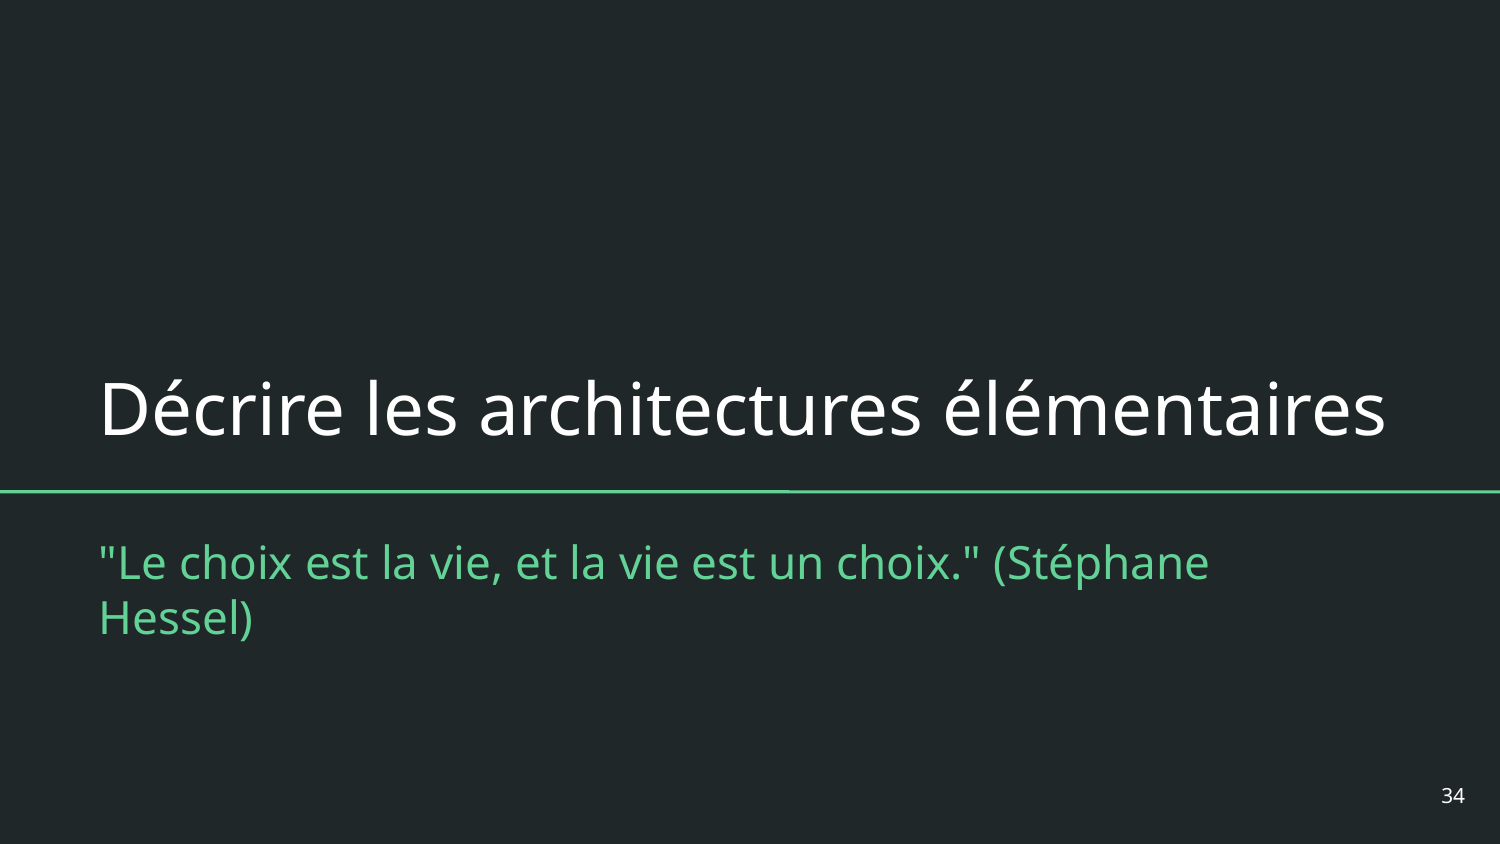

# Décrire les architectures élémentaires
"Le choix est la vie, et la vie est un choix." (Stéphane Hessel)